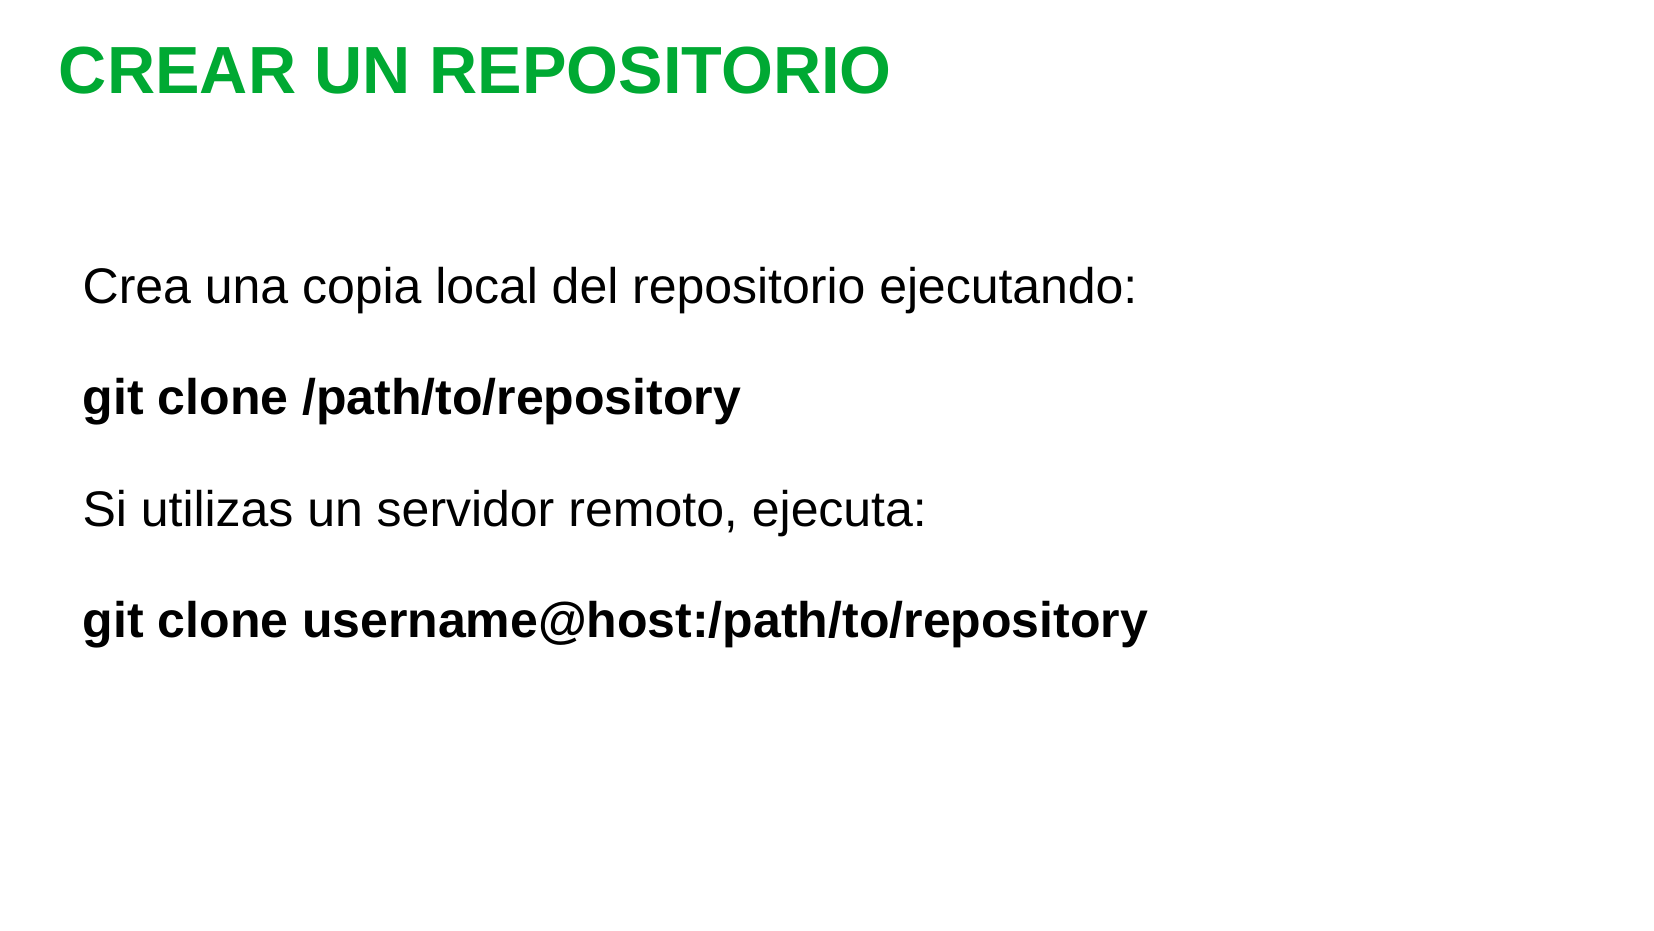

CREAR UN REPOSITORIO
# Crea una copia local del repositorio ejecutando:
git clone /path/to/repository
Si utilizas un servidor remoto, ejecuta:
git clone username@host:/path/to/repository